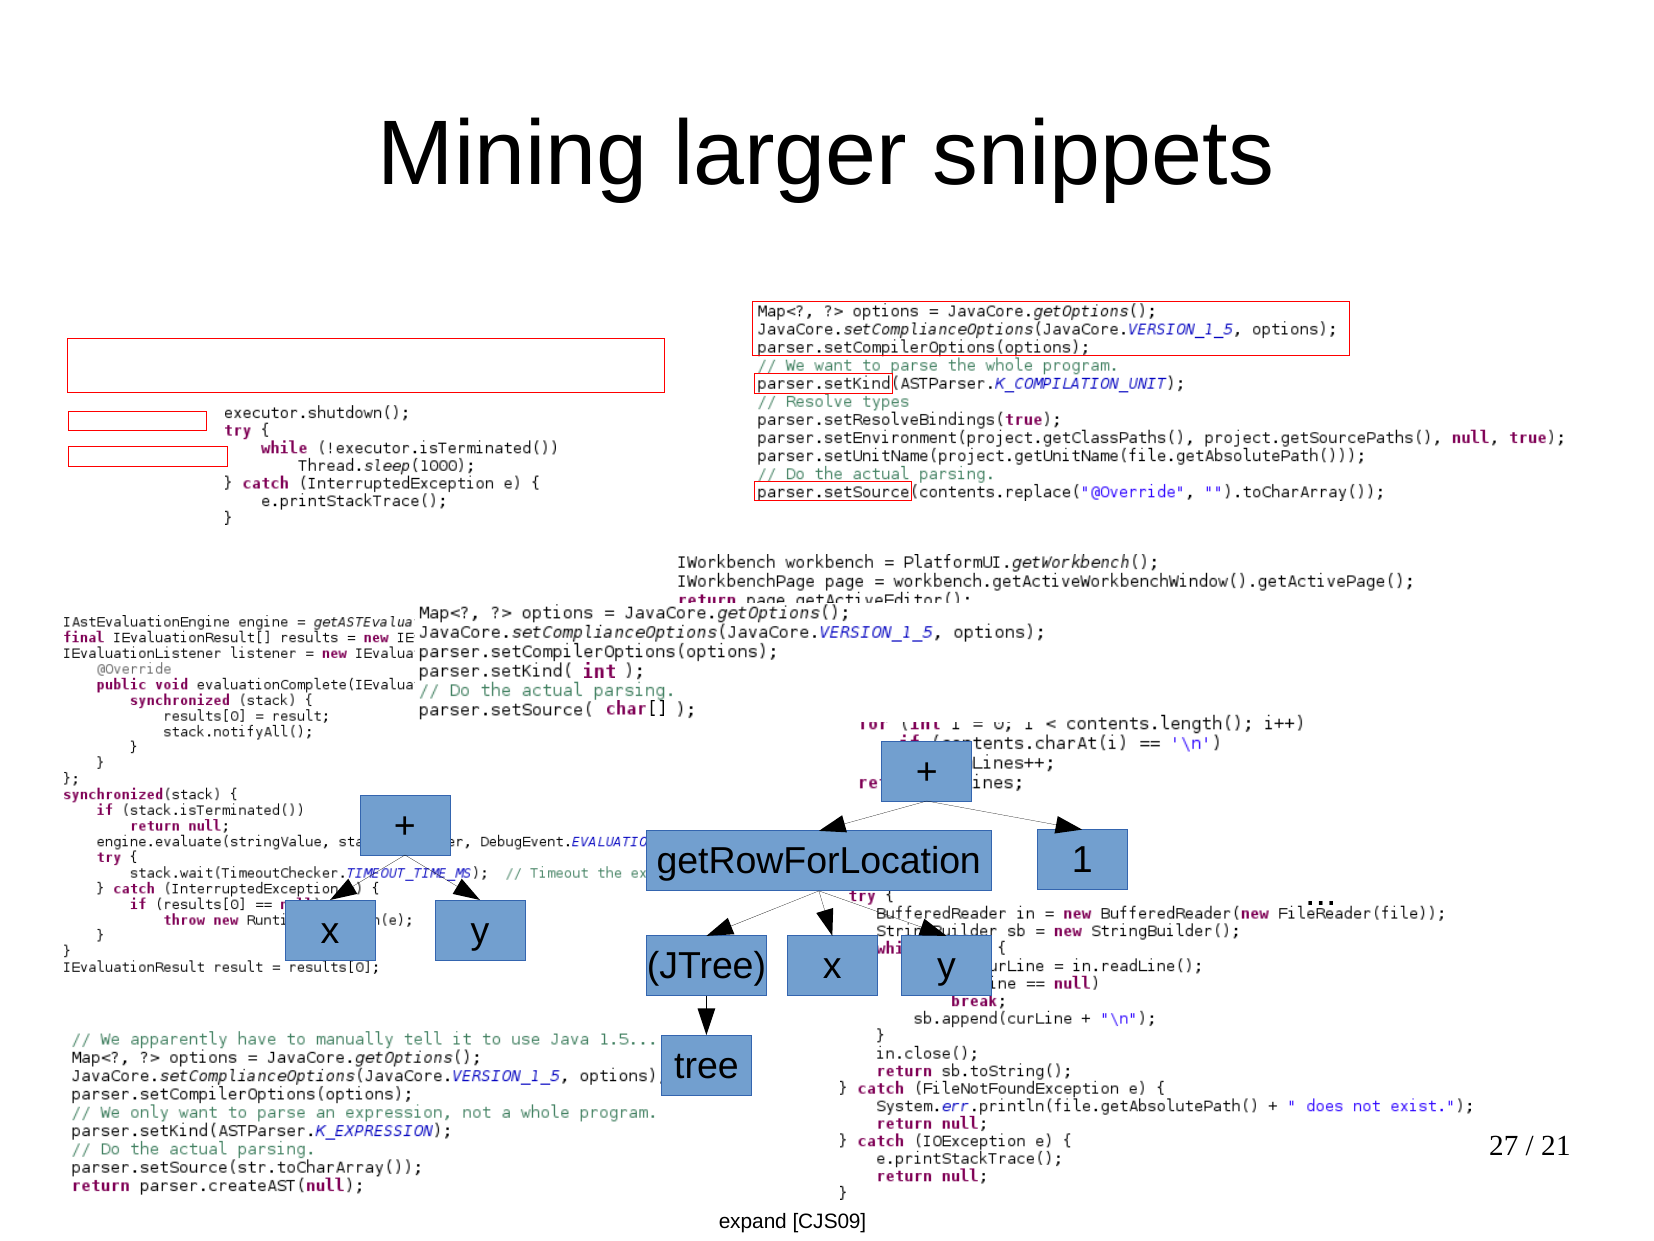

# Mining larger snippets
+
1
getRowForLocation
(JTree)
x
y
tree
+
x
y
...
27
expand [CJS09]